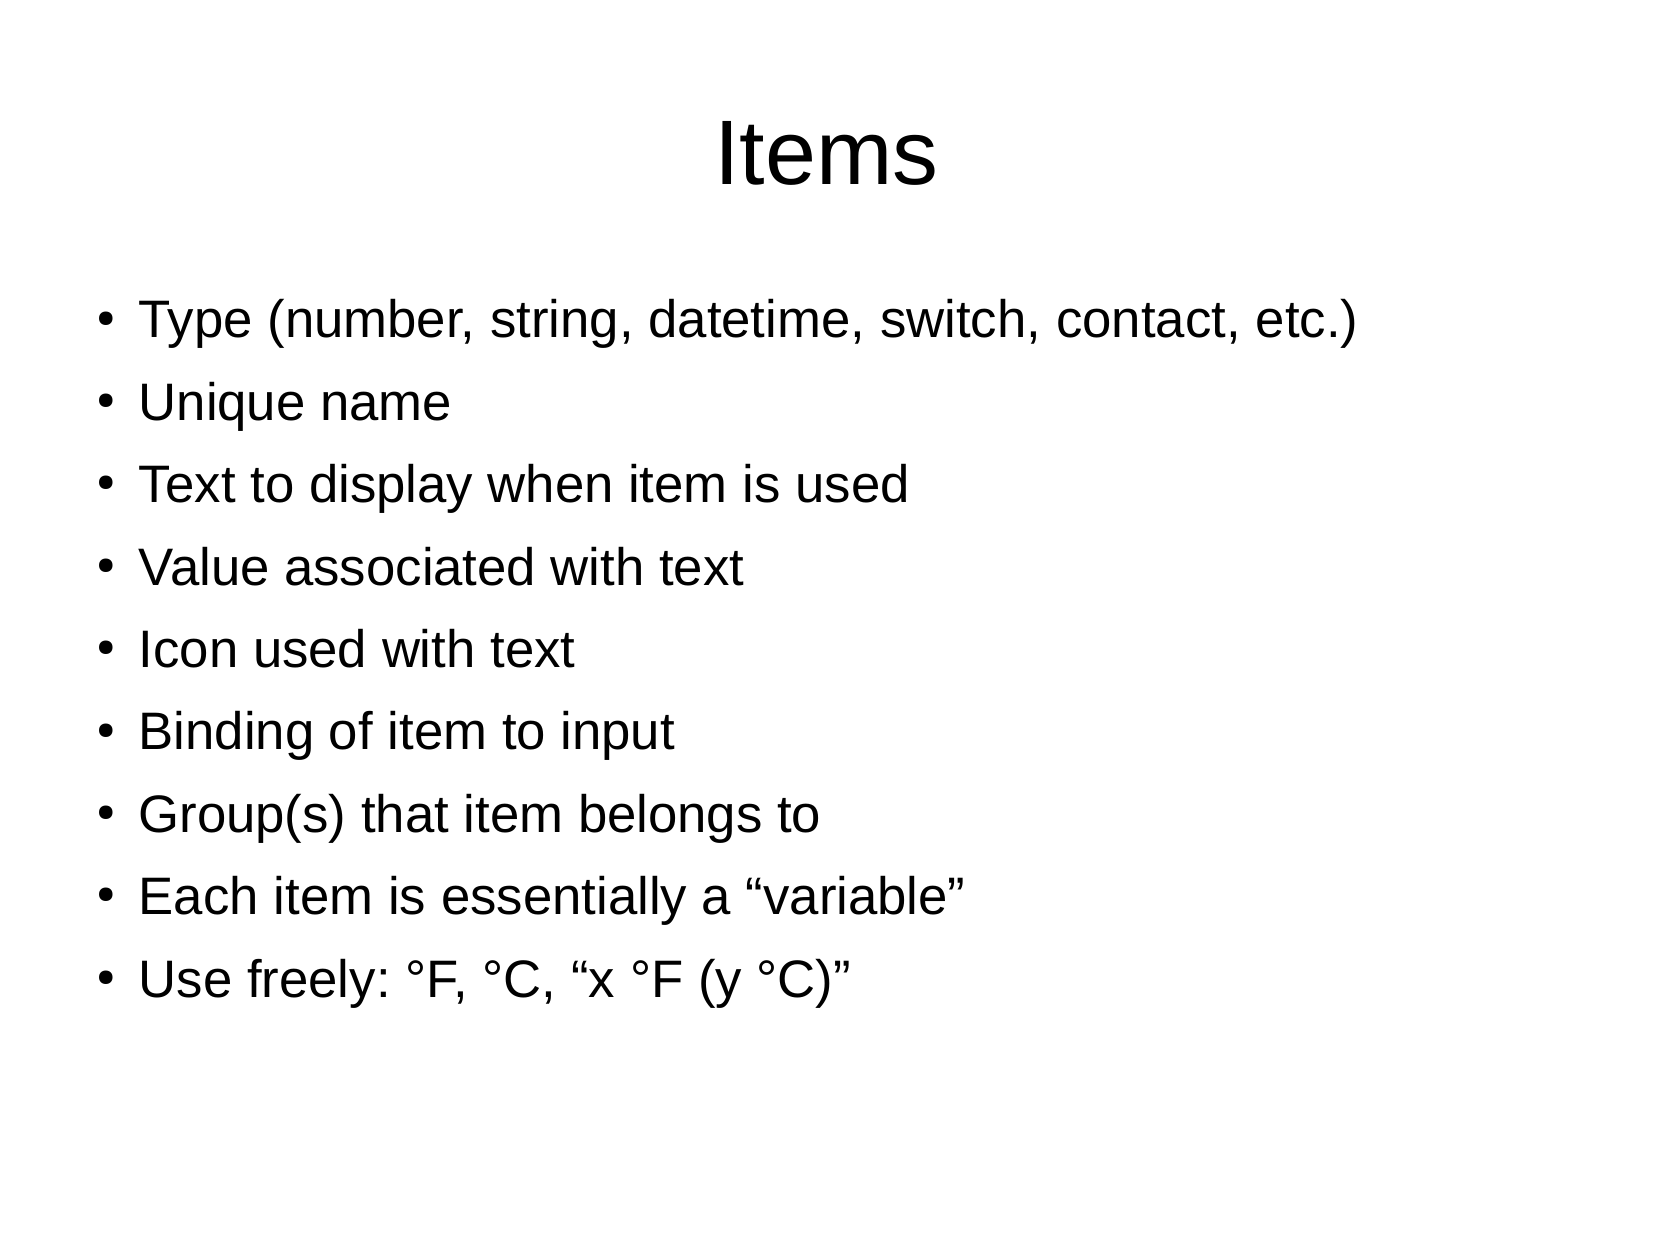

# Items
Type (number, string, datetime, switch, contact, etc.)
Unique name
Text to display when item is used
Value associated with text
Icon used with text
Binding of item to input
Group(s) that item belongs to
Each item is essentially a “variable”
Use freely: °F, °C, “x °F (y °C)”